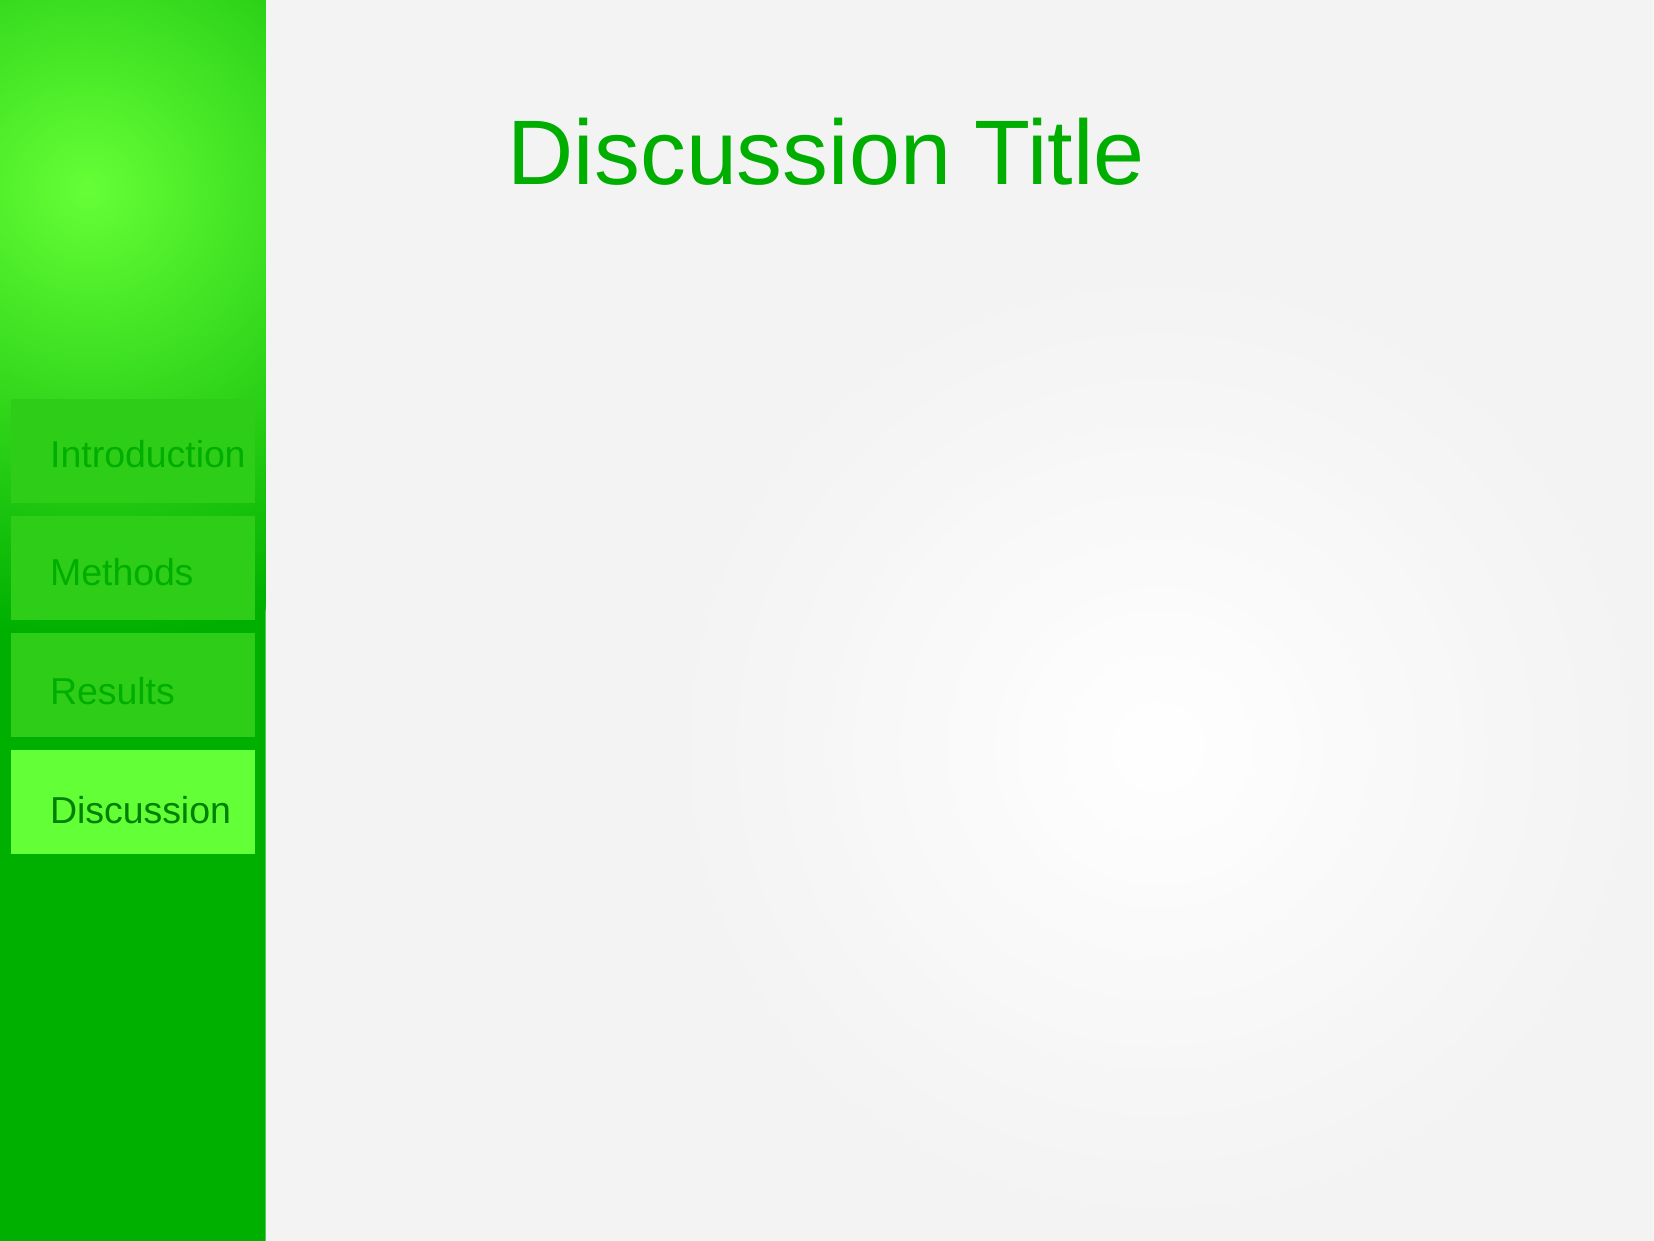

# Discussion Title
Introduction
Methods
Results
Discussion